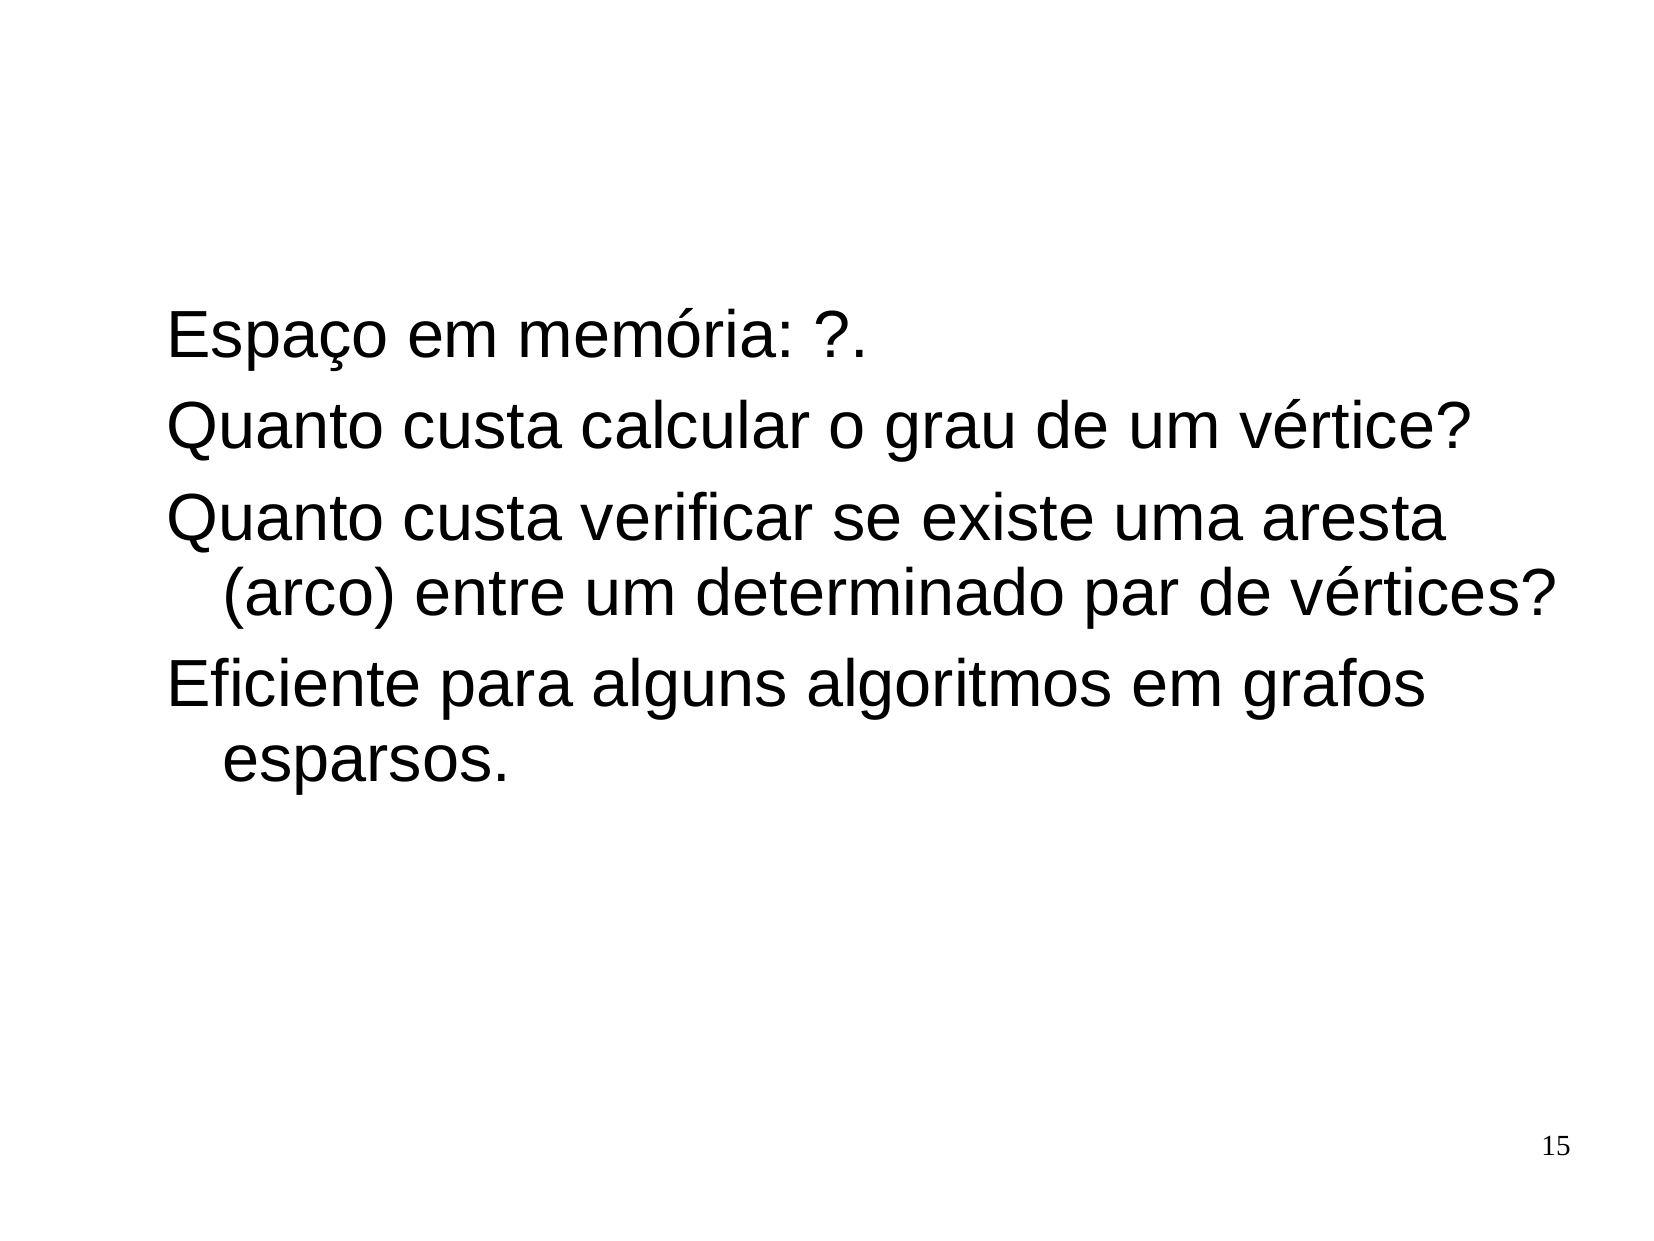

# Espaço em memória: ?.
Quanto custa calcular o grau de um vértice?
Quanto custa verificar se existe uma aresta (arco) entre um determinado par de vértices?
Eficiente para alguns algoritmos em grafos esparsos.
15